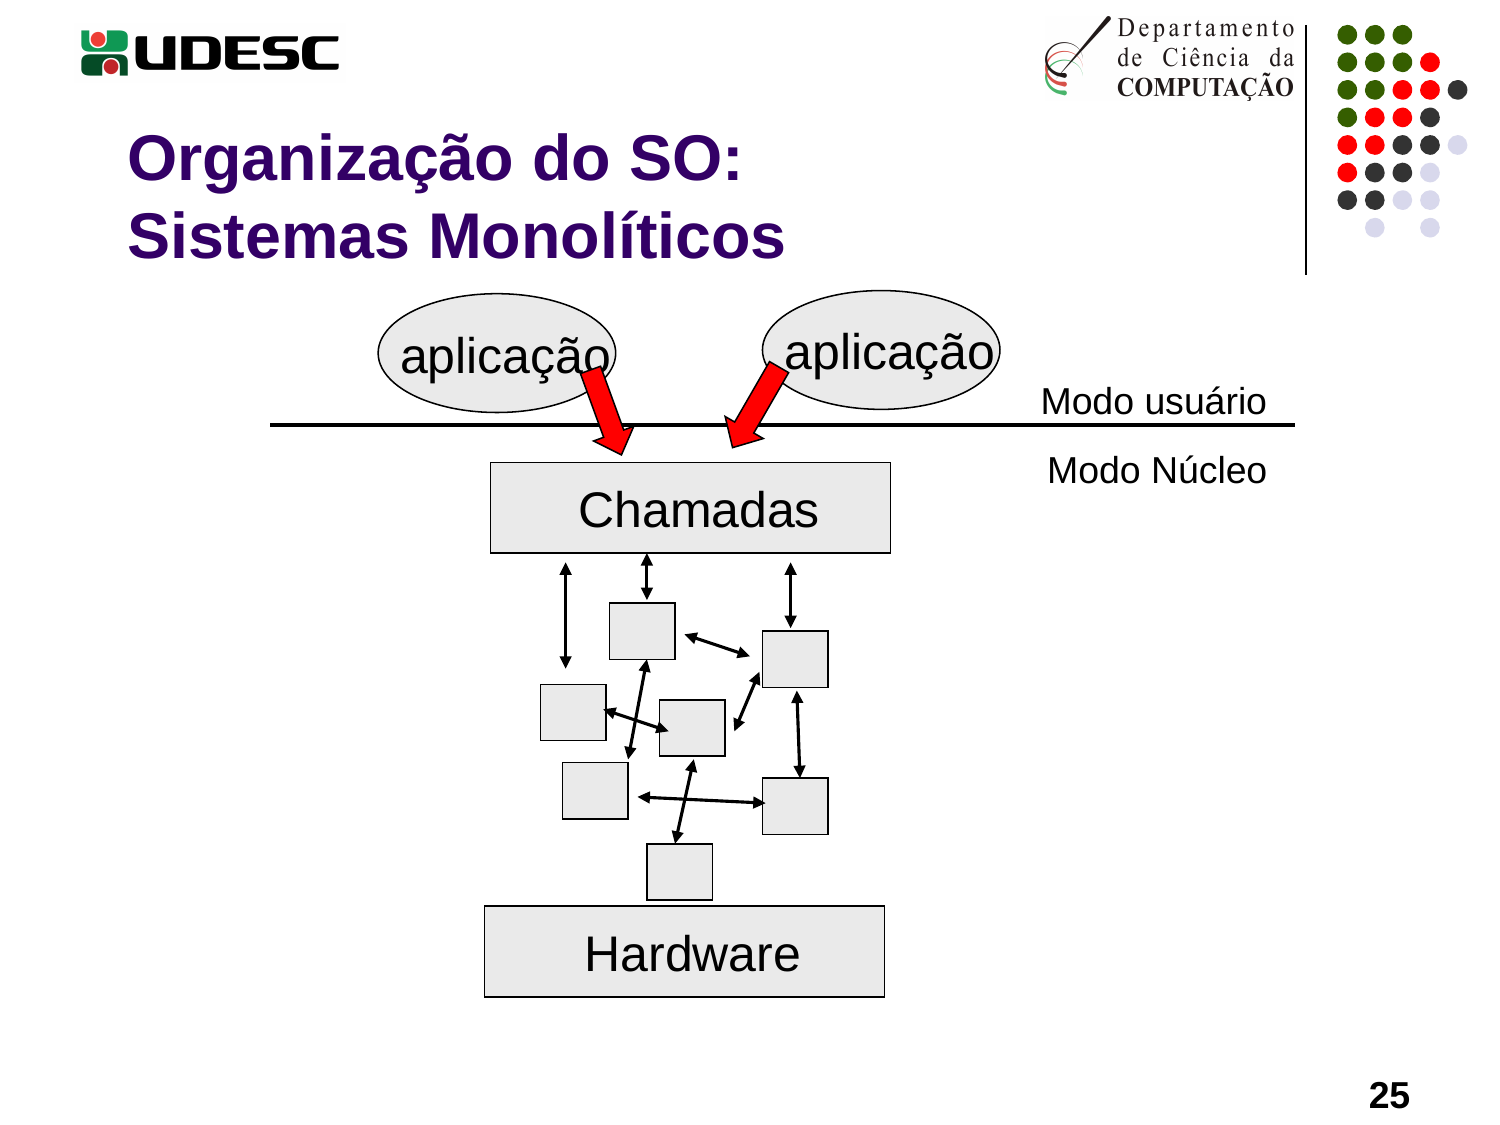

# Organização do SO: Sistemas Monolíticos
aplicação
aplicação
Modo usuário
Modo Núcleo
Chamadas
Hardware
25